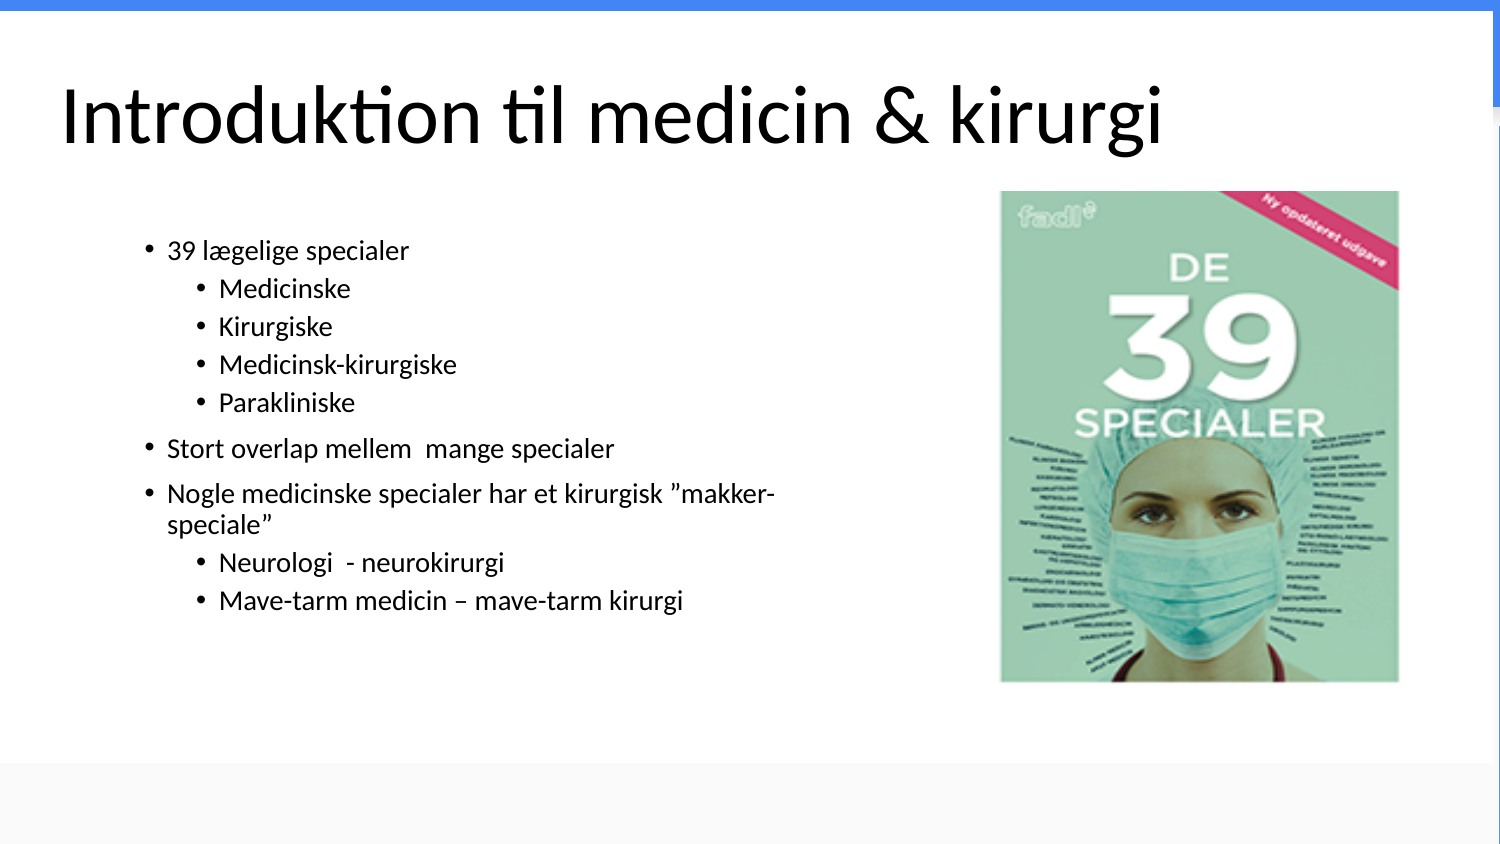

Introduktion til medicin & kirurgi
39 lægelige specialer
Medicinske
Kirurgiske
Medicinsk-kirurgiske
Parakliniske
Stort overlap mellem mange specialer
Nogle medicinske specialer har et kirurgisk ”makker-speciale”
Neurologi - neurokirurgi
Mave-tarm medicin – mave-tarm kirurgi